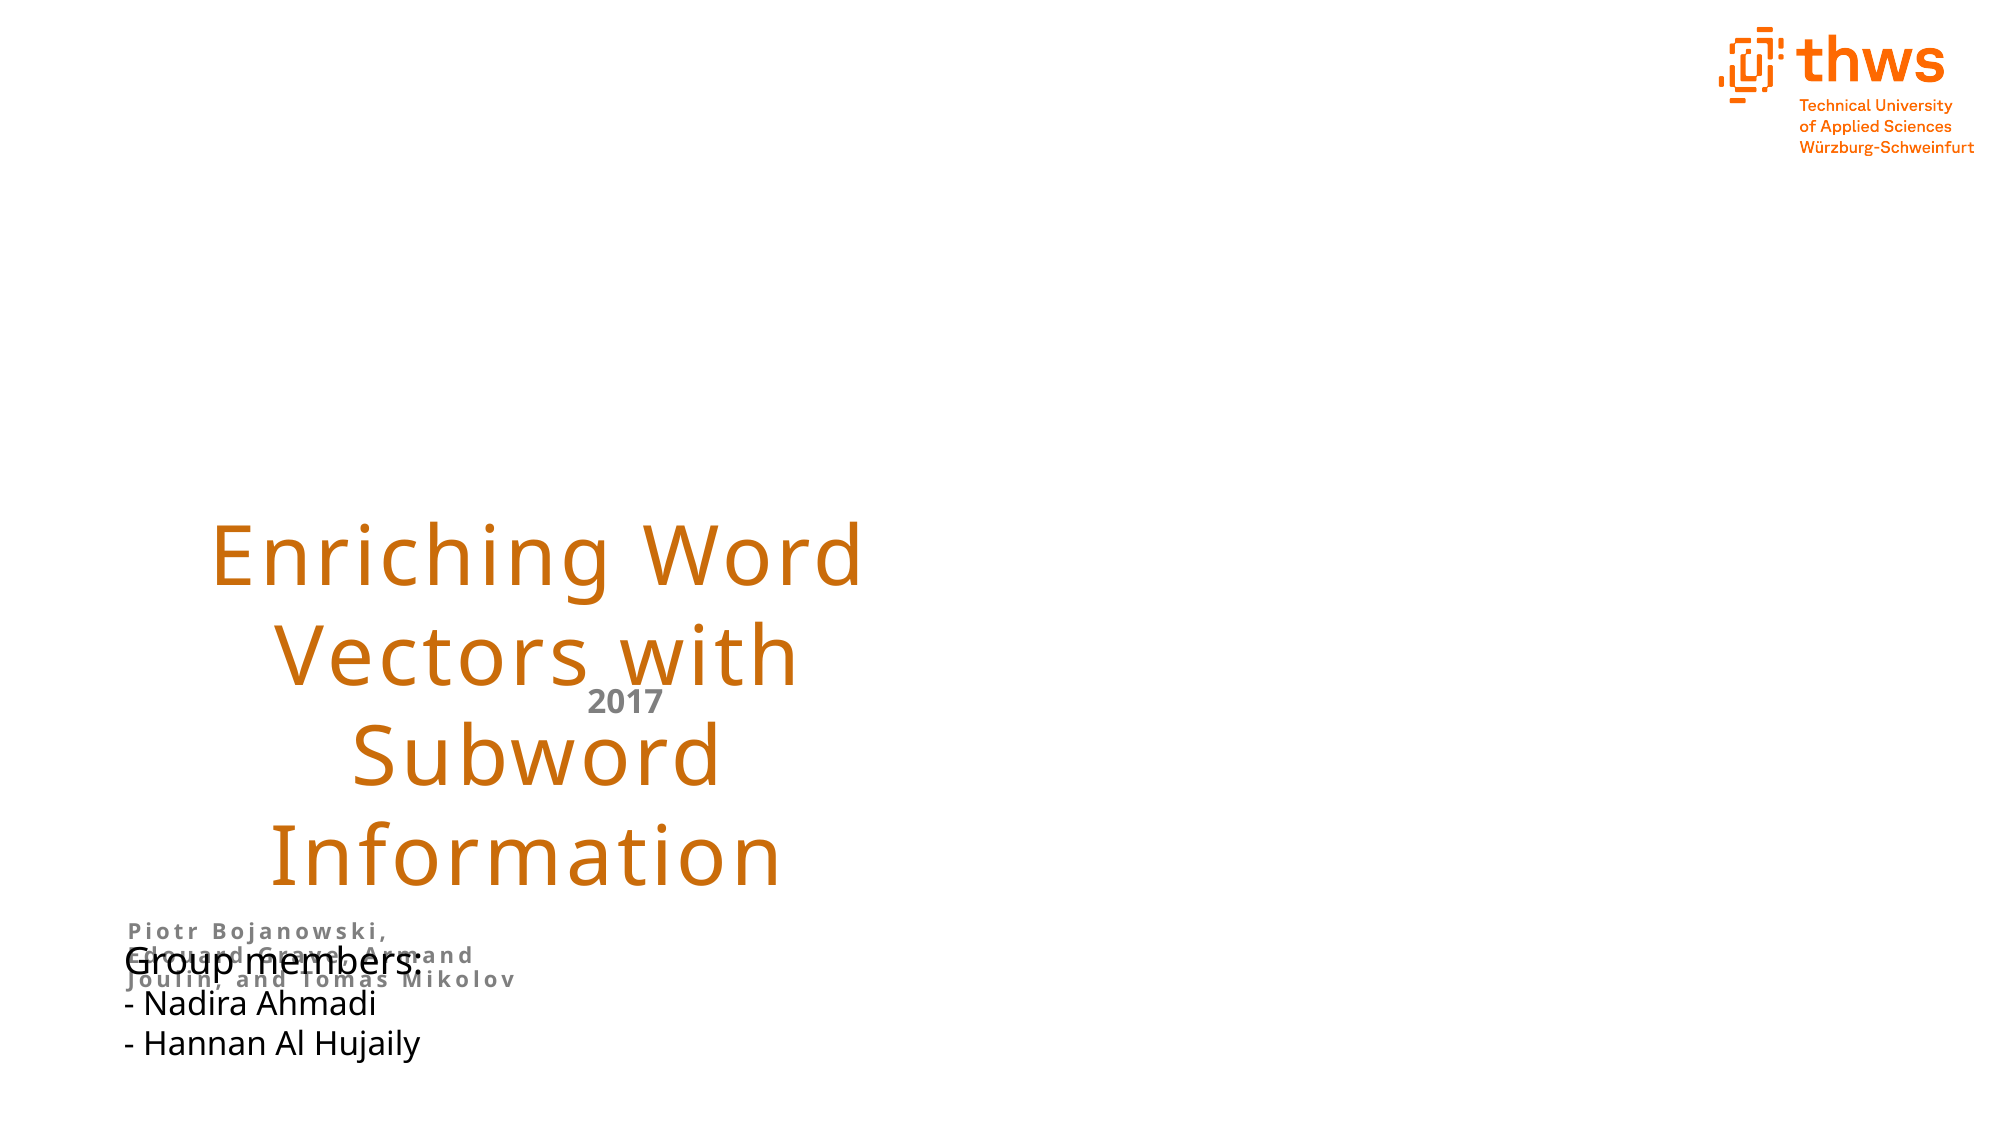

# Enriching Word Vectors with Subword Information
2017
Piotr Bojanowski, Edouard Grave, Armand Joulin, and Tomas Mikolov
Group members:
- Nadira Ahmadi
- Hannan Al Hujaily